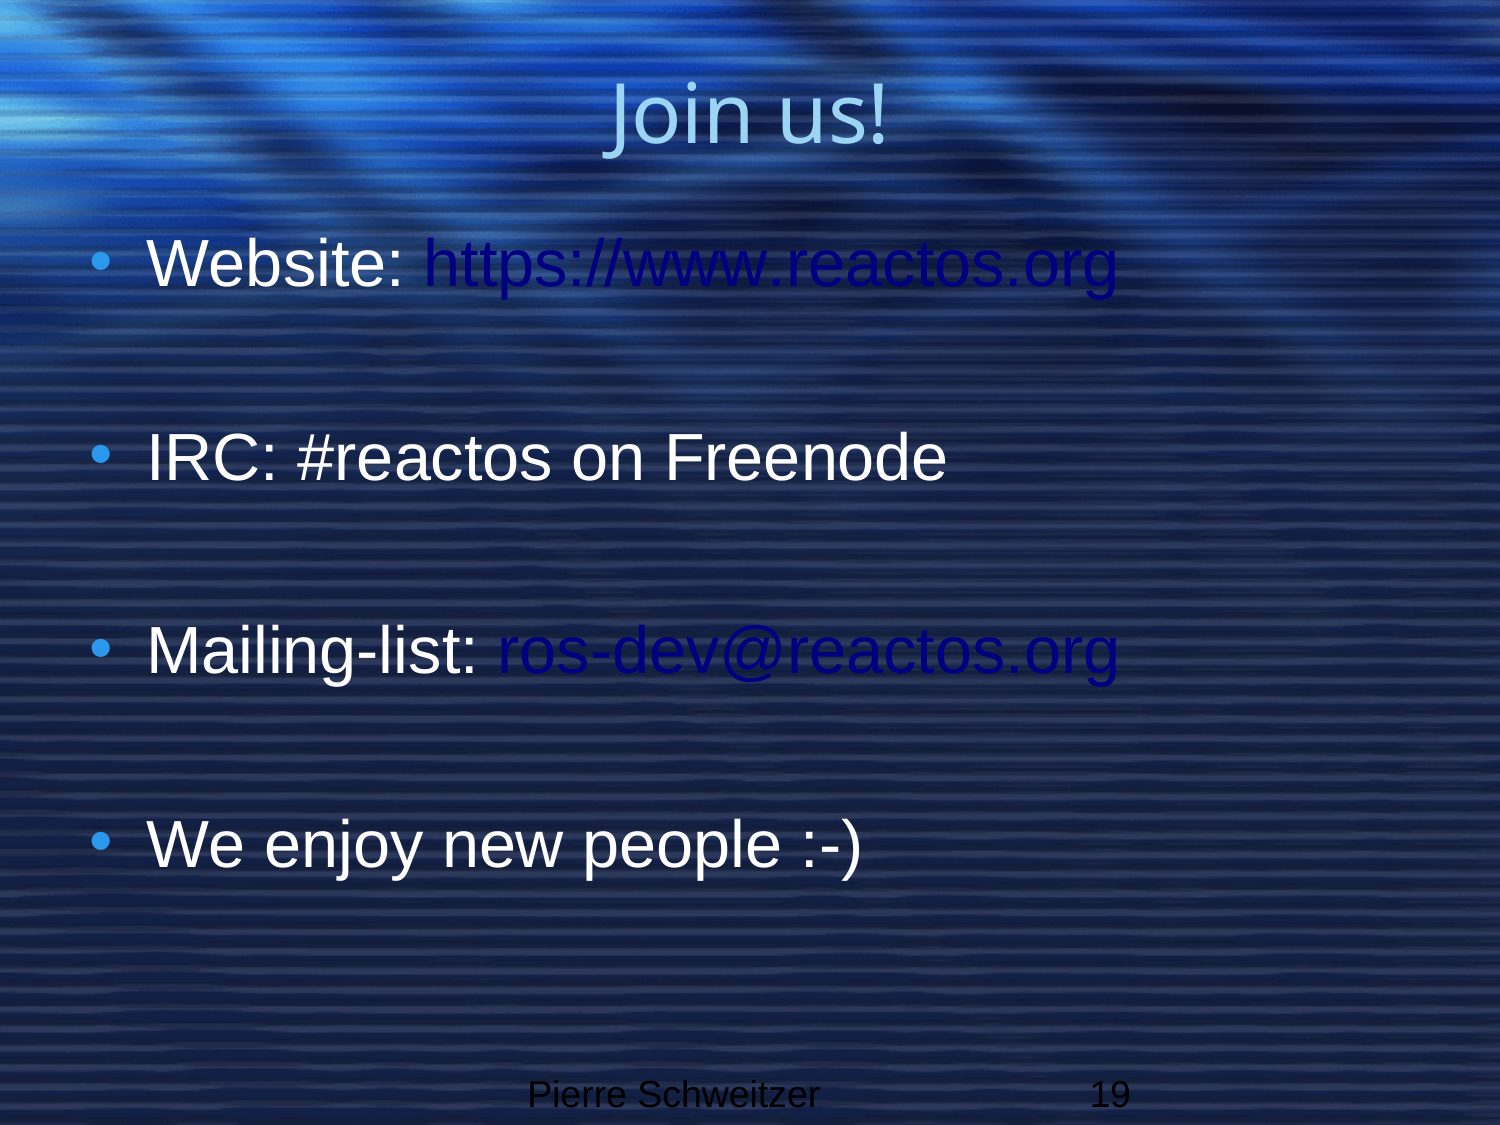

# Join us!
Website: https://www.reactos.org
IRC: #reactos on Freenode
Mailing-list: ros-dev@reactos.org
We enjoy new people :-)
Pierre Schweitzer
19